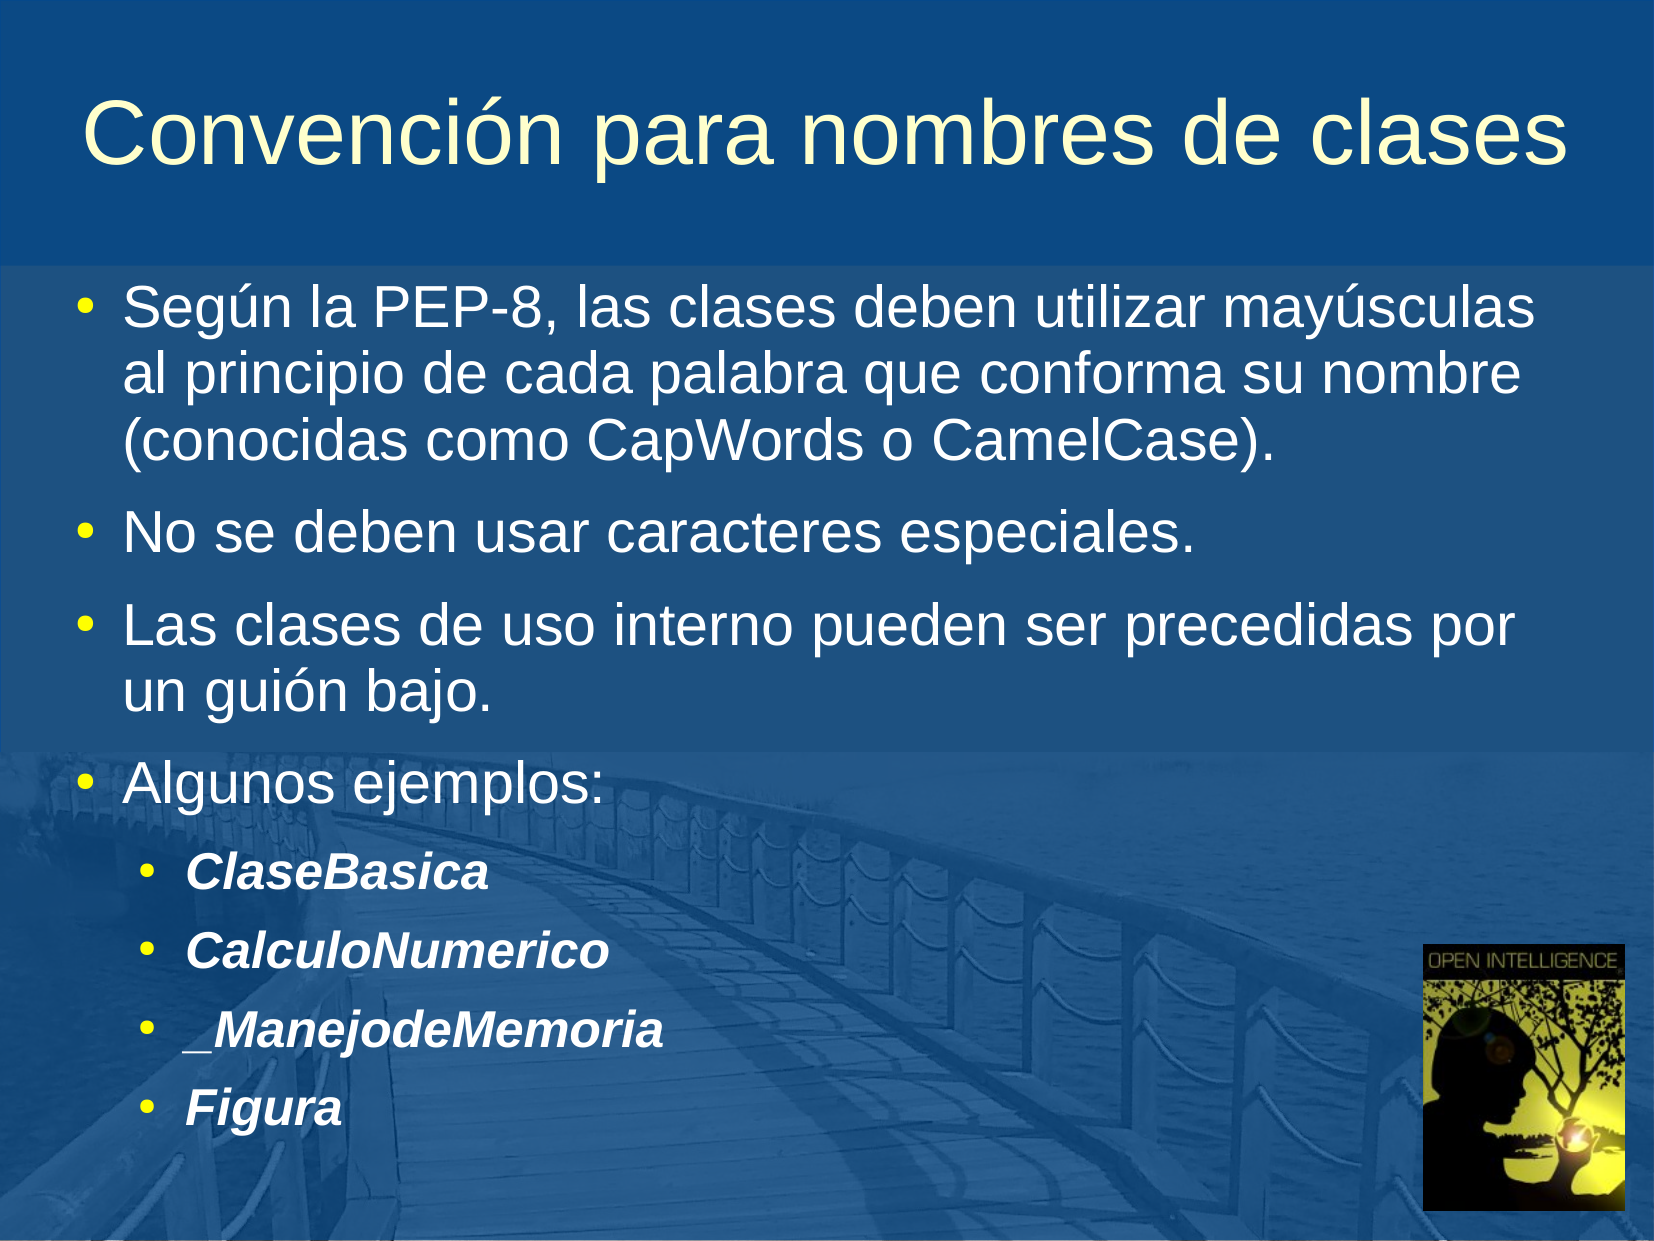

# Convención para nombres de clases
Según la PEP-8, las clases deben utilizar mayúsculas al principio de cada palabra que conforma su nombre (conocidas como CapWords o CamelCase).
No se deben usar caracteres especiales.
Las clases de uso interno pueden ser precedidas por un guión bajo.
Algunos ejemplos:
ClaseBasica
CalculoNumerico
_ManejodeMemoria
Figura